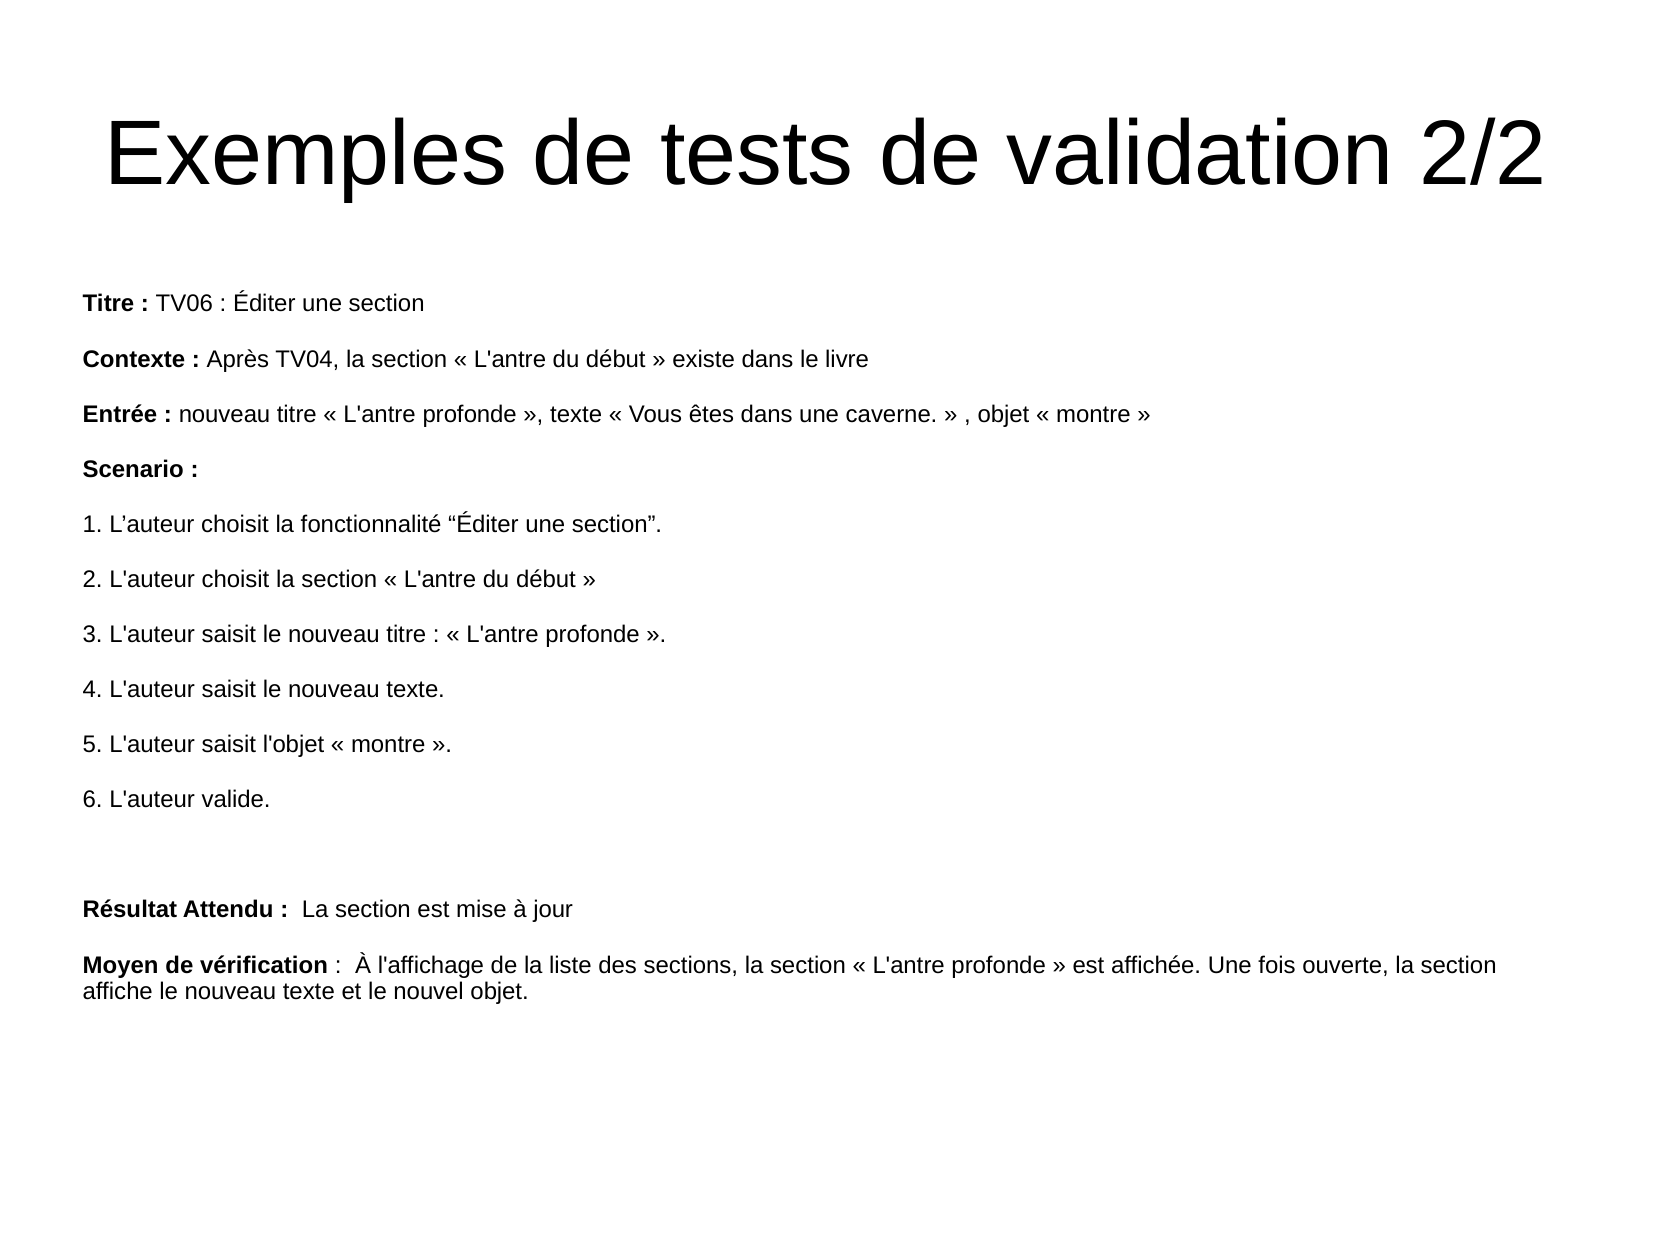

# Exemples de tests de validation 2/2
Titre : TV06 : Éditer une section
Contexte : Après TV04, la section « L'antre du début » existe dans le livre
Entrée : nouveau titre « L'antre profonde », texte « Vous êtes dans une caverne. » , objet « montre »
Scenario :
1. L’auteur choisit la fonctionnalité “Éditer une section”.
2. L'auteur choisit la section « L'antre du début »
3. L'auteur saisit le nouveau titre : « L'antre profonde ».
4. L'auteur saisit le nouveau texte.
5. L'auteur saisit l'objet « montre ».
6. L'auteur valide.
Résultat Attendu : La section est mise à jour
Moyen de vérification : À l'affichage de la liste des sections, la section « L'antre profonde » est affichée. Une fois ouverte, la section affiche le nouveau texte et le nouvel objet.